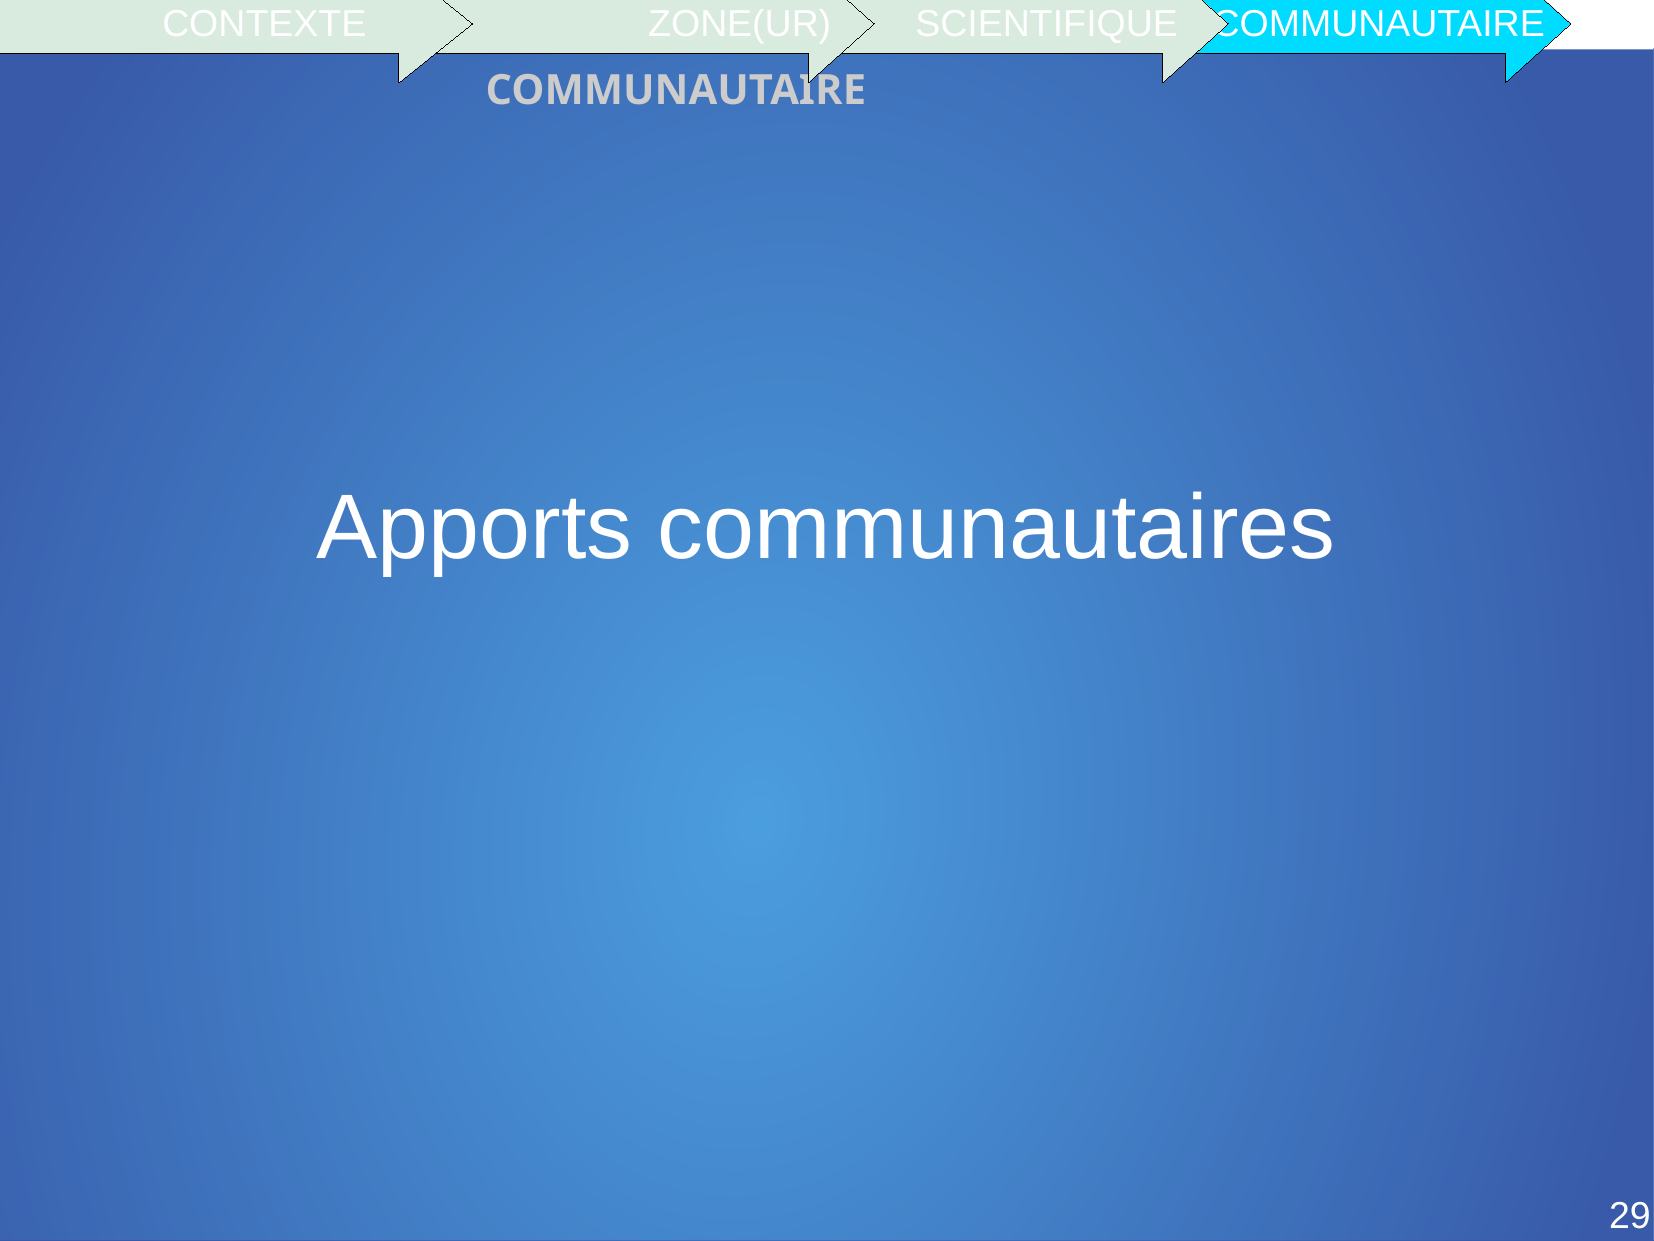

CONTEXTE
 ZONE(UR)
 SCIENTIFIQUE
 COMMUNAUTAIRE
# Apports communautaires